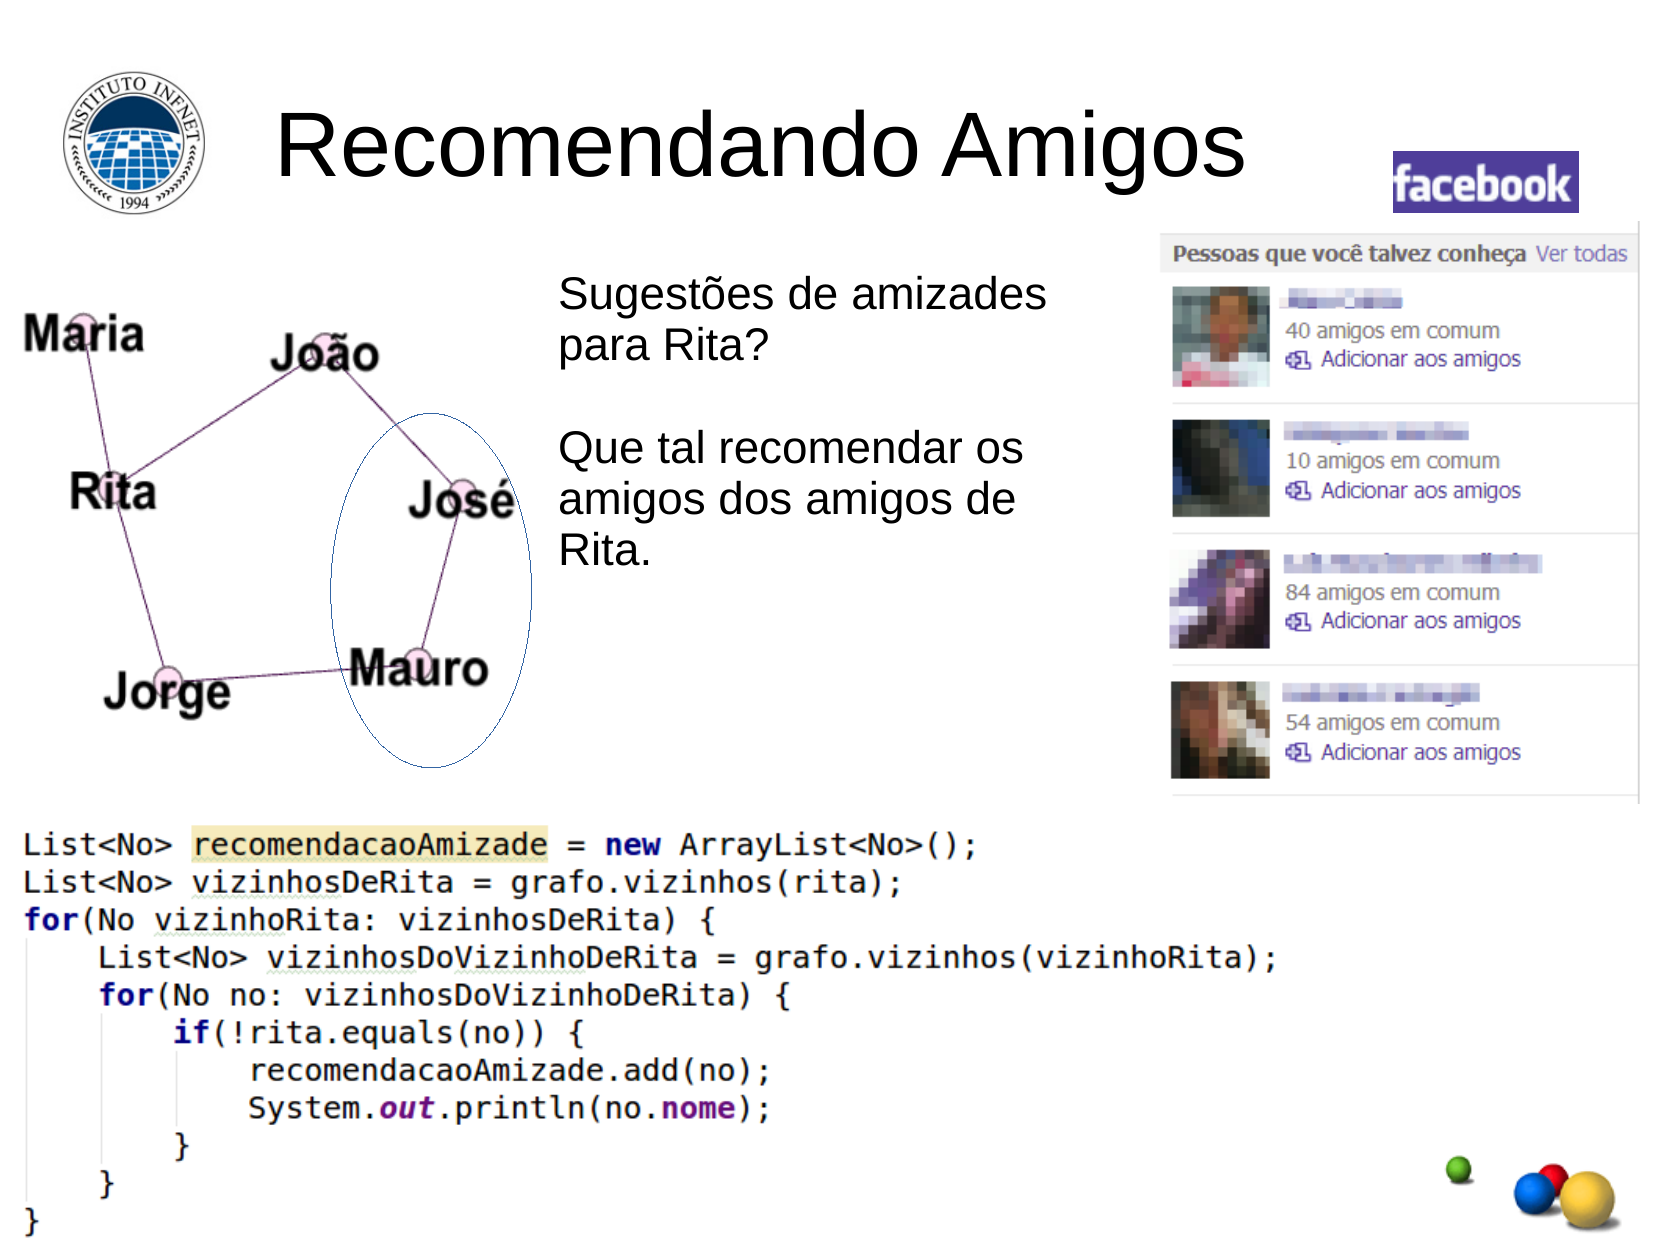

# Recomendando Amigos
Sugestões de amizades para Rita?
Que tal recomendar os amigos dos amigos de Rita.